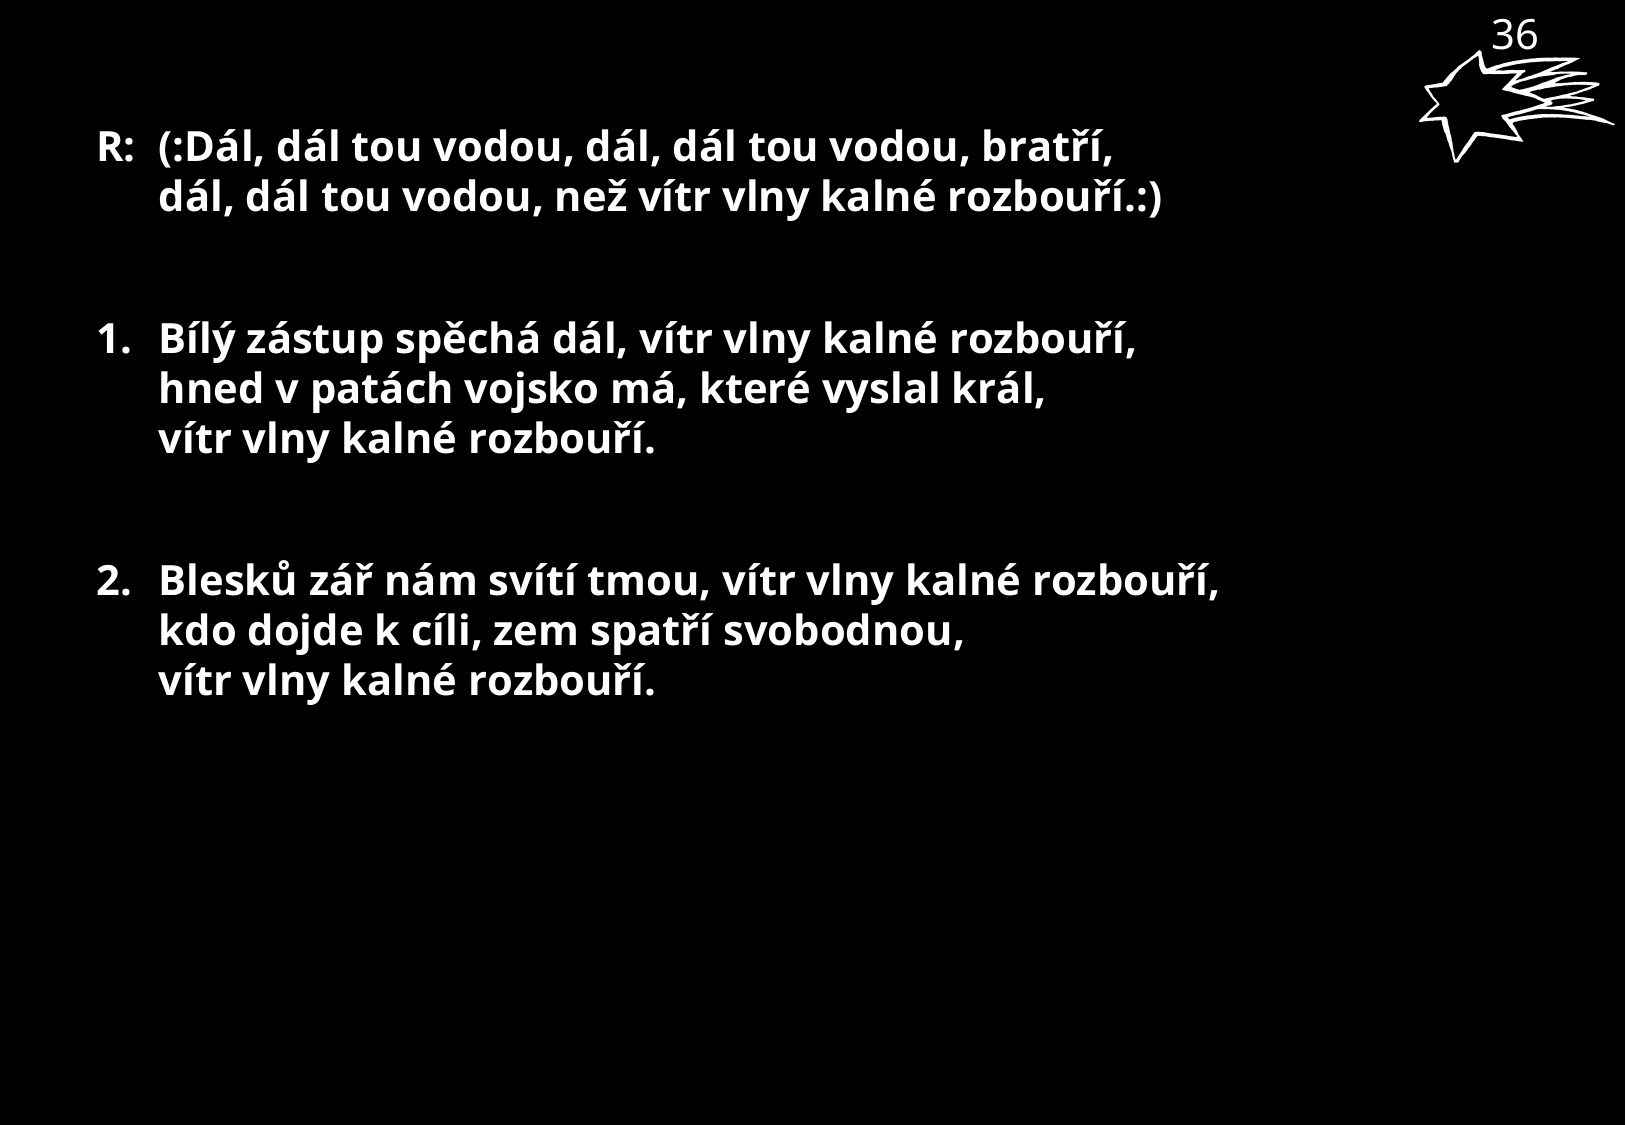

36
# R: 	(:Dál, dál tou vodou, dál, dál tou vodou, bratří, dál, dál tou vodou, než vítr vlny kalné rozbouří.:)
Bílý zástup spěchá dál, vítr vlny kalné rozbouří,
hned v patách vojsko má, které vyslal král,
vítr vlny kalné rozbouří.
2. 	Blesků zář nám svítí tmou, vítr vlny kalné rozbouří,
kdo dojde k cíli, zem spatří svobodnou,
vítr vlny kalné rozbouří.